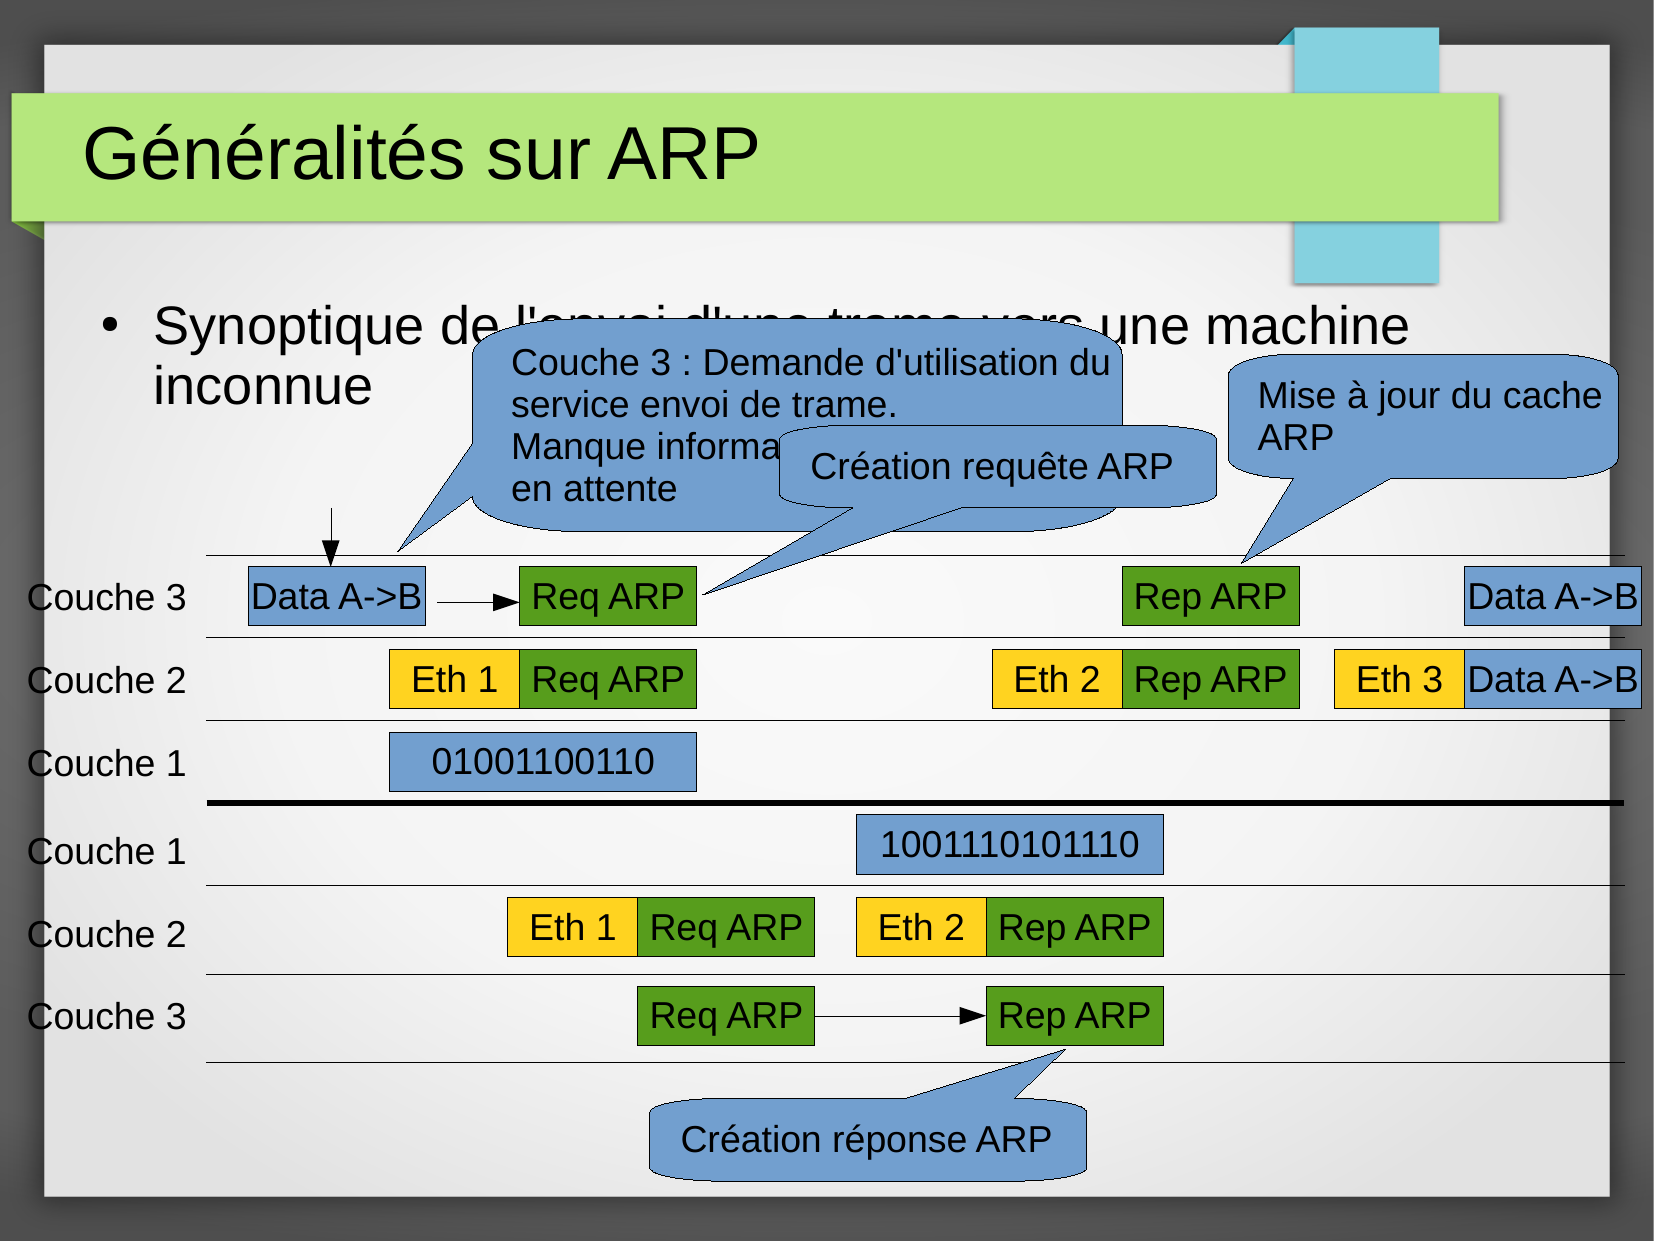

# Généralités sur ARP
Synoptique de l'envoi d'une trame vers une machine inconnue
Couche 3 : Demande d'utilisation du
service envoi de trame.
Manque informations : message mis
en attente
Mise à jour du cache
ARP
Création requête ARP
Data A->B
Req ARP
Rep ARP
Data A->B
Couche 3
Eth 1
Req ARP
Eth 2
Rep ARP
Eth 3
Data A->B
Couche 2
01001100110
Couche 1
1001110101110
Couche 1
Eth 1
Req ARP
Eth 2
Rep ARP
Couche 2
Req ARP
Rep ARP
Couche 3
Création réponse ARP